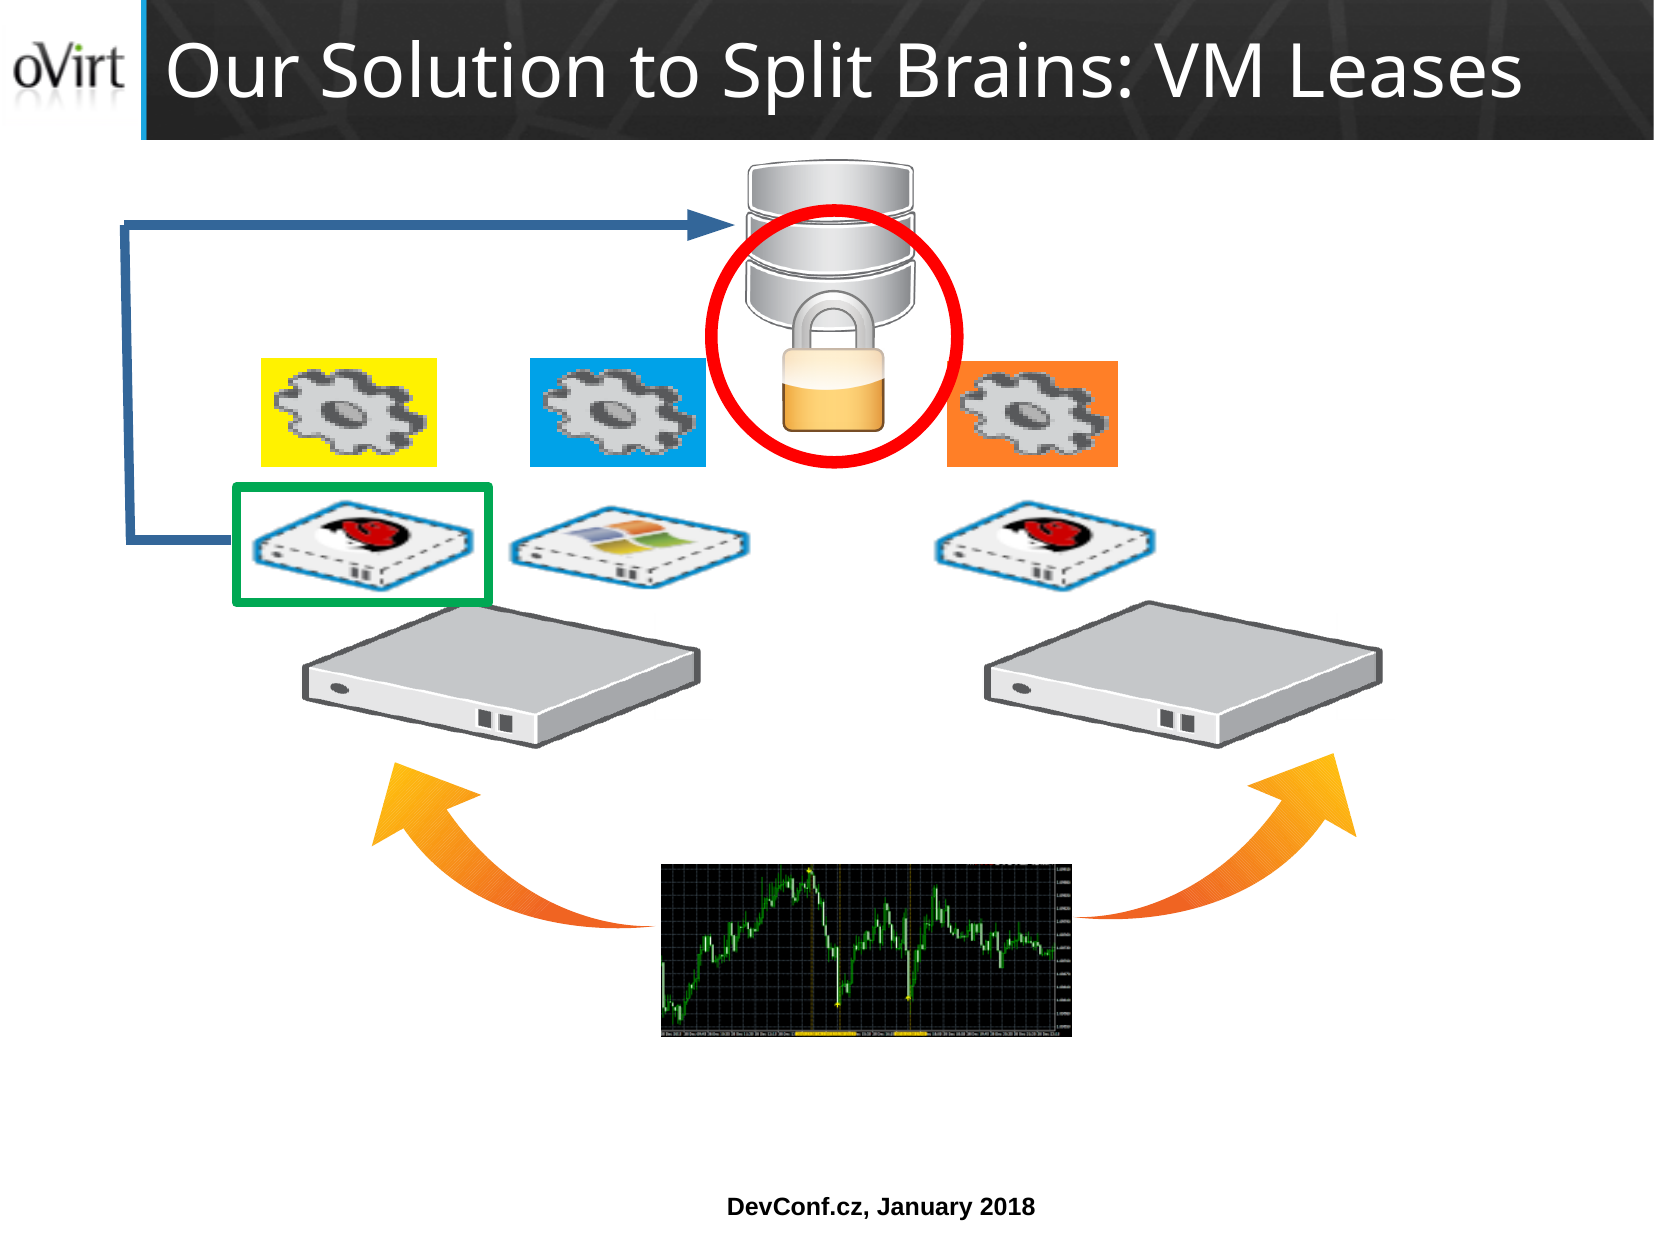

# Our Solution to Split Brains: VM Leases